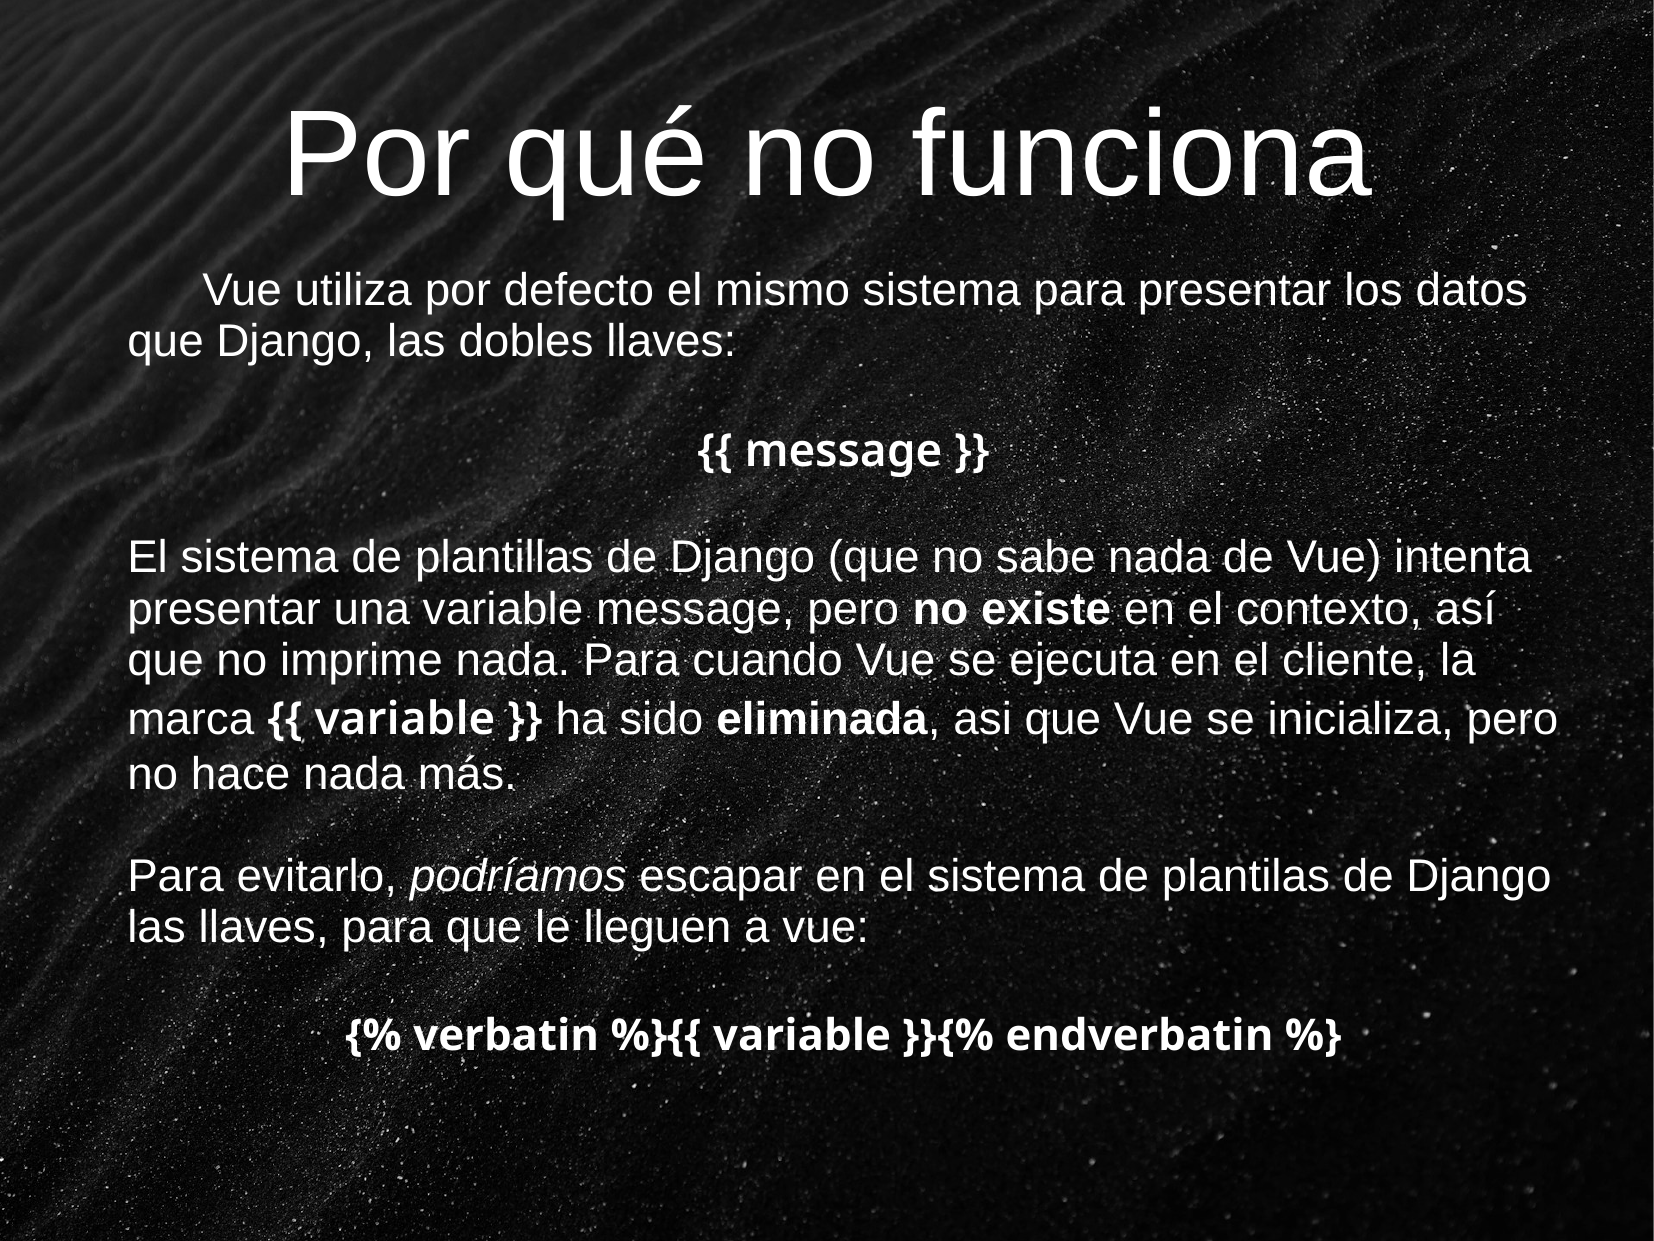

# Por qué no funciona
	Vue utiliza por defecto el mismo sistema para presentar los datos que Django, las dobles llaves:
{{ message }}
El sistema de plantillas de Django (que no sabe nada de Vue) intenta presentar una variable message, pero no existe en el contexto, así que no imprime nada. Para cuando Vue se ejecuta en el cliente, la marca {{ variable }} ha sido eliminada, asi que Vue se inicializa, pero no hace nada más.
Para evitarlo, podríamos escapar en el sistema de plantilas de Django las llaves, para que le lleguen a vue:
{% verbatin %}{{ variable }}{% endverbatin %}